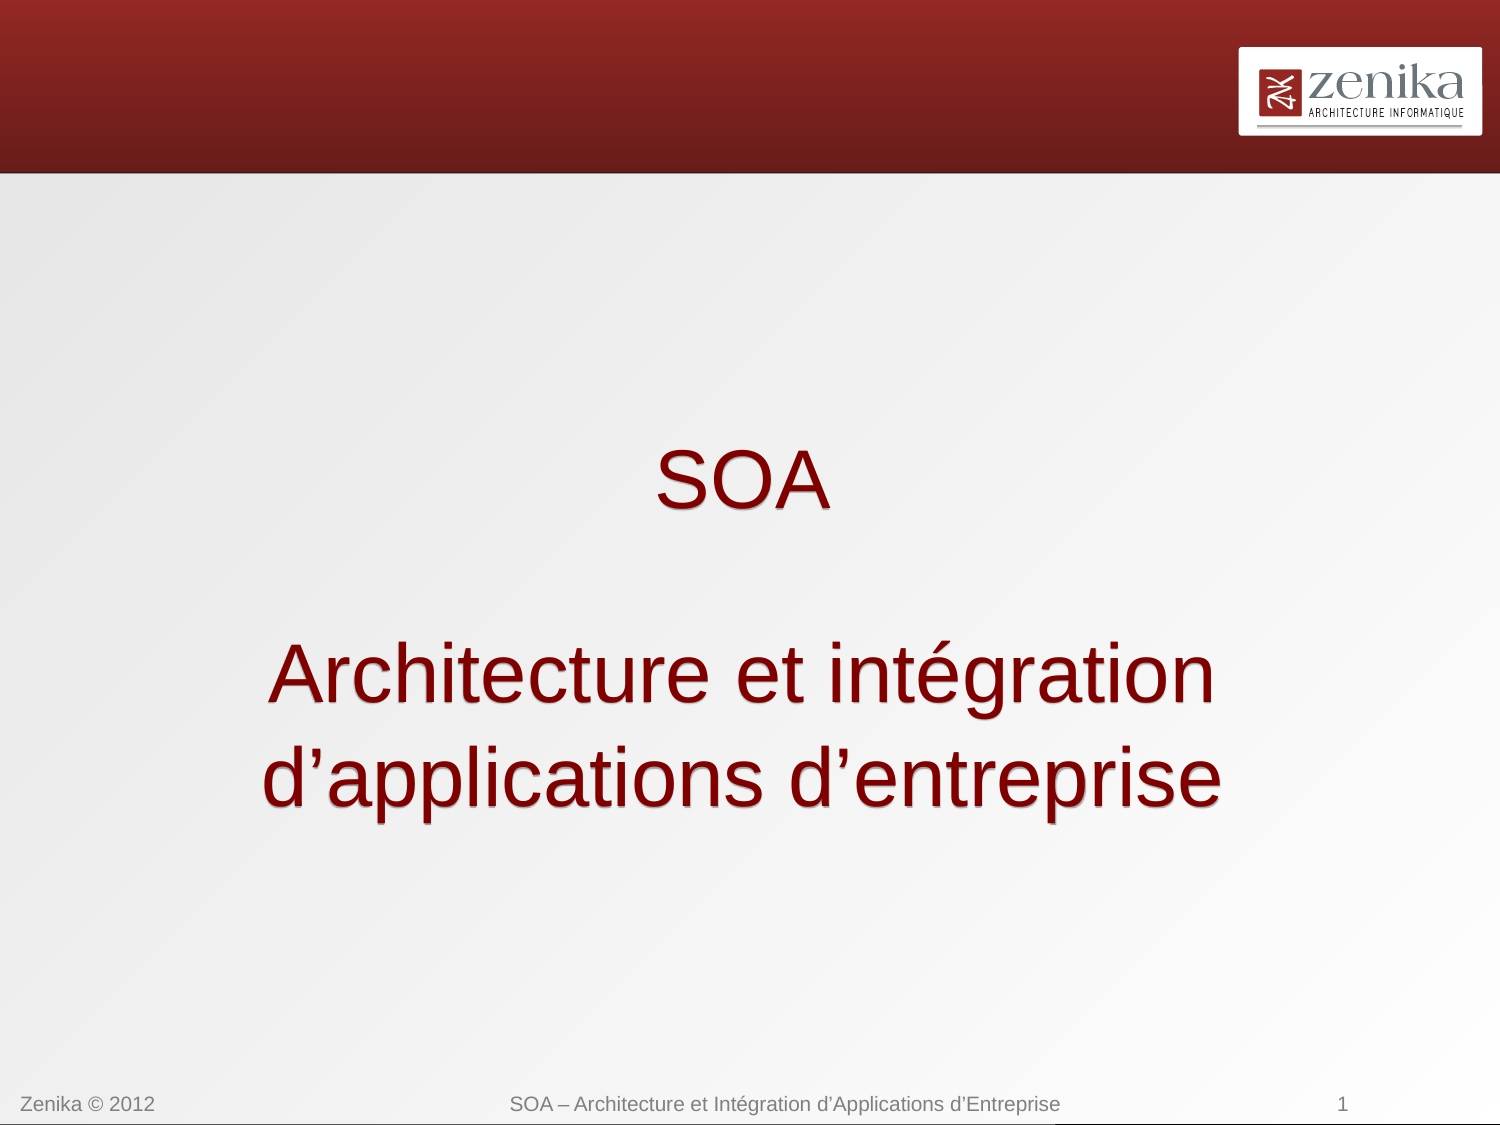

# SOA
Architecture et intégration d’applications d’entreprise